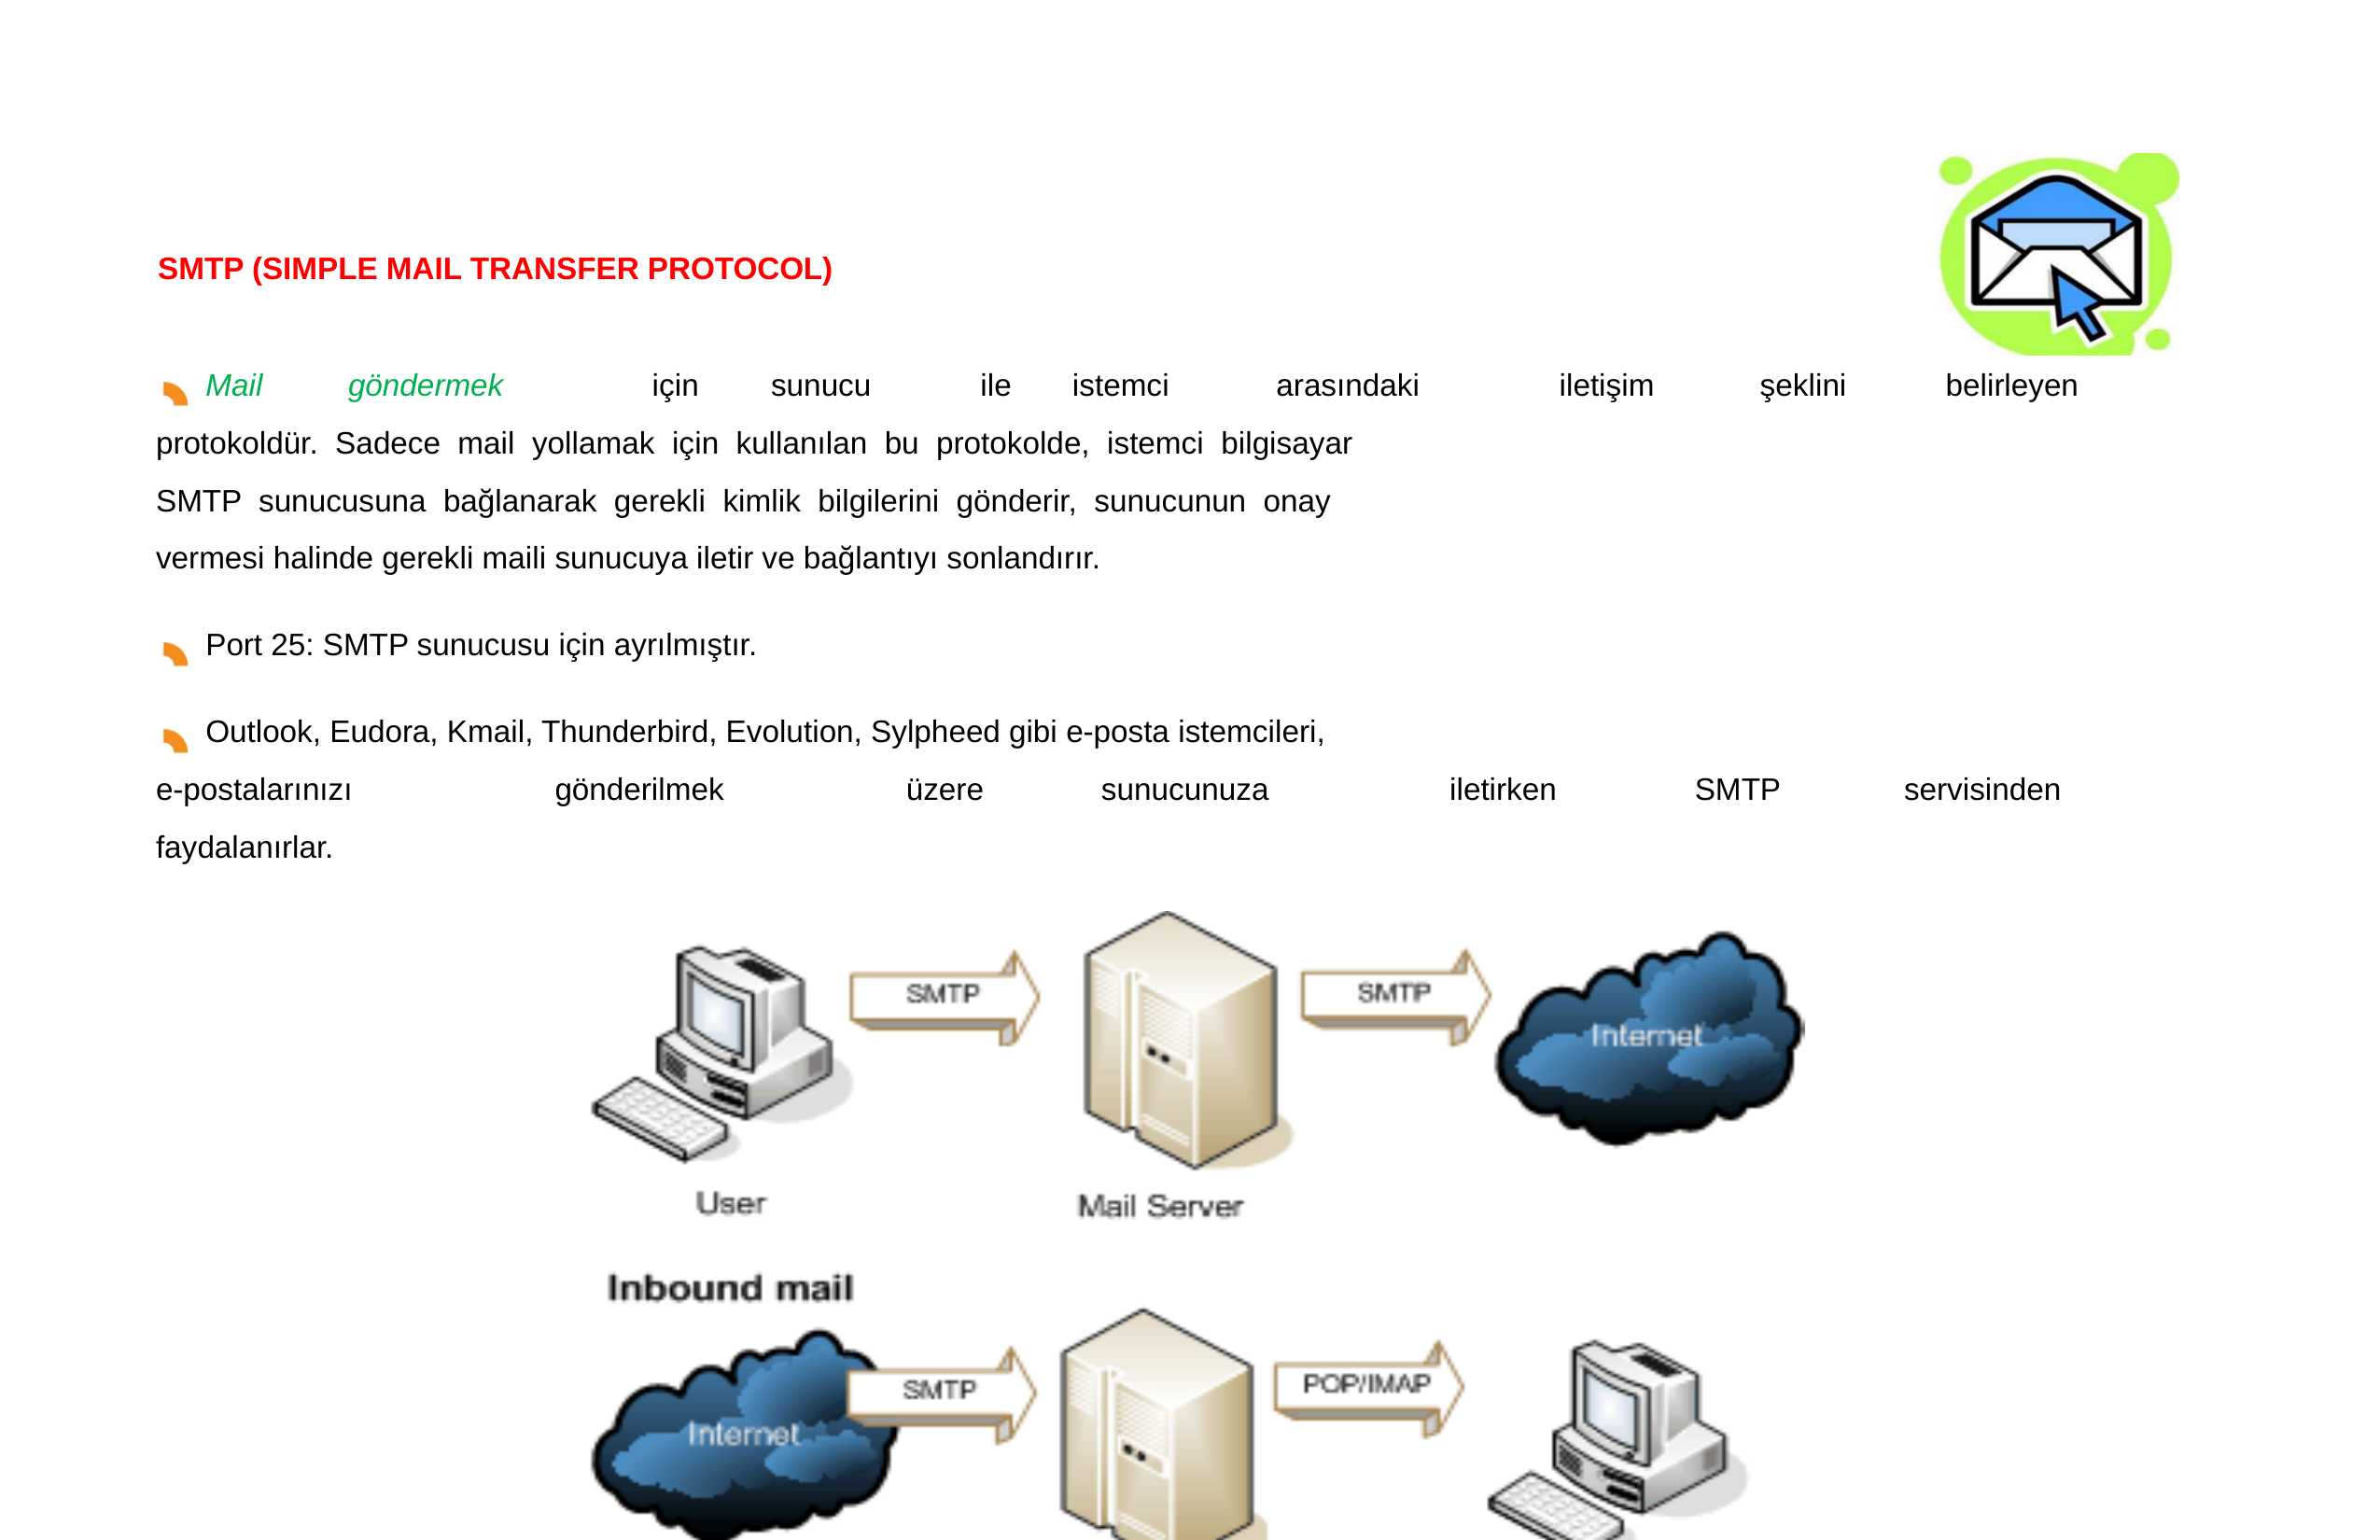

SMTP (SIMPLE MAIL TRANSFER PROTOCOL)
 Mail
göndermek
için
sunucu
ile
istemci
arasındaki
iletişim
şeklini
belirleyen
protokoldür. Sadece mail yollamak için kullanılan bu protokolde, istemci bilgisayar
SMTP sunucusuna bağlanarak gerekli kimlik bilgilerini gönderir, sunucunun onay
vermesi halinde gerekli maili sunucuya iletir ve bağlantıyı sonlandırır.
 Port 25: SMTP sunucusu için ayrılmıştır.
 Outlook, Eudora, Kmail, Thunderbird, Evolution, Sylpheed gibi e-posta istemcileri,
e-postalarınızı
gönderilmek
üzere
sunucunuza
iletirken
SMTP
servisinden
faydalanırlar.
Gizli, (c) 2011